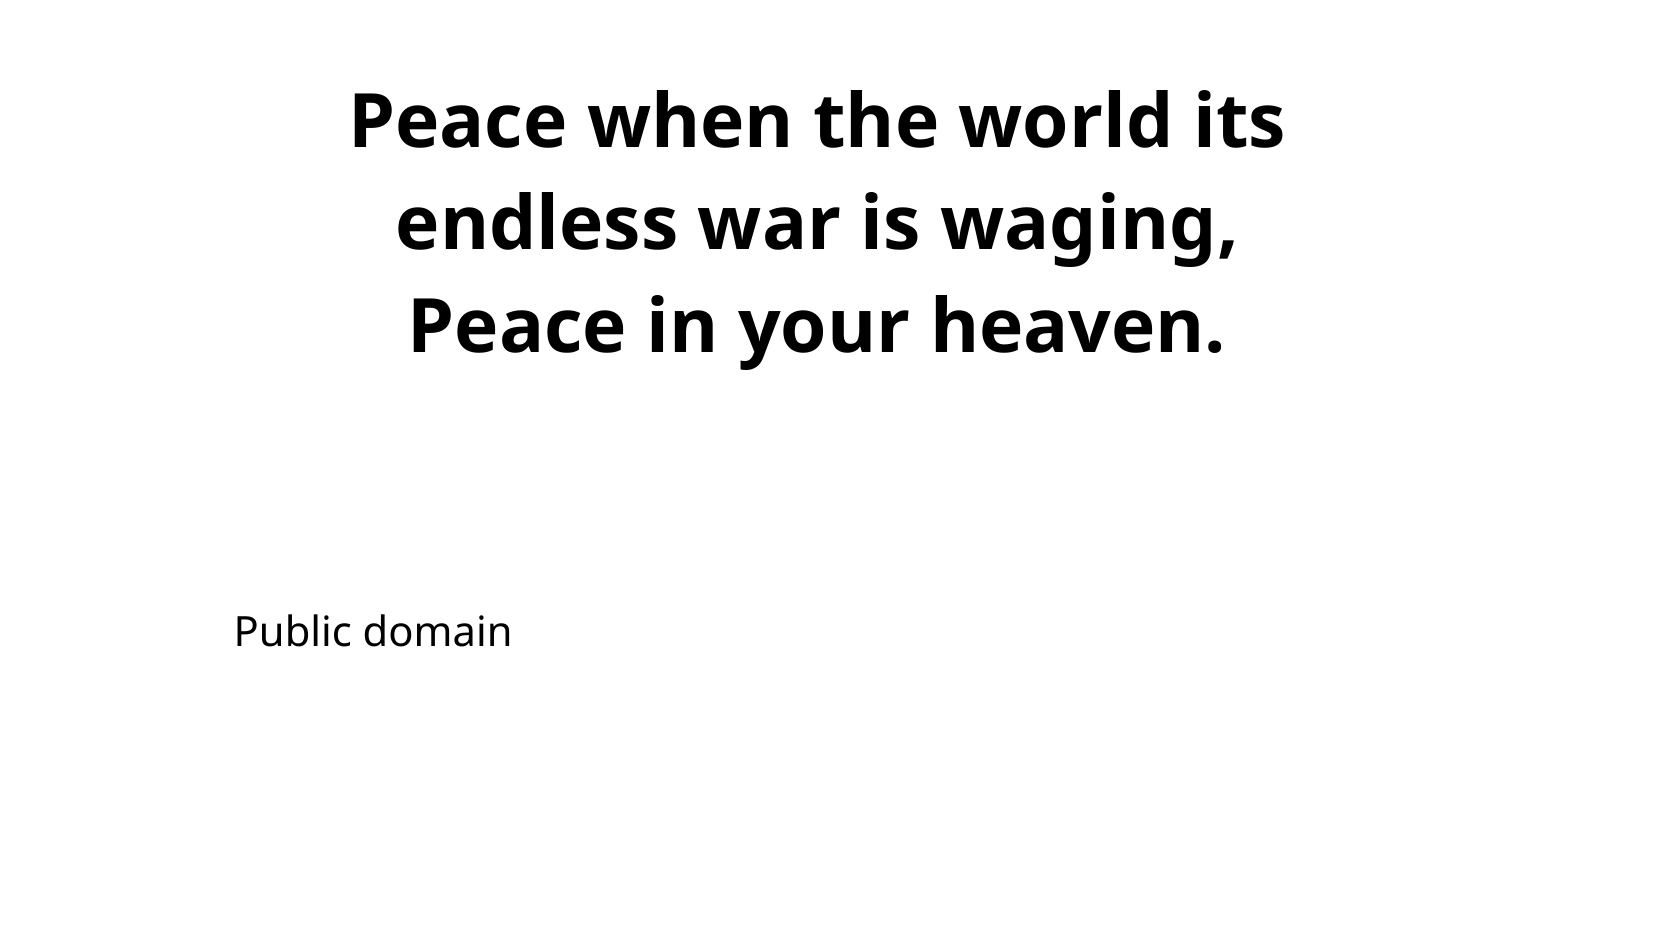

Peace when the world its
endless war is waging,
Peace in your heaven.
 Public domain